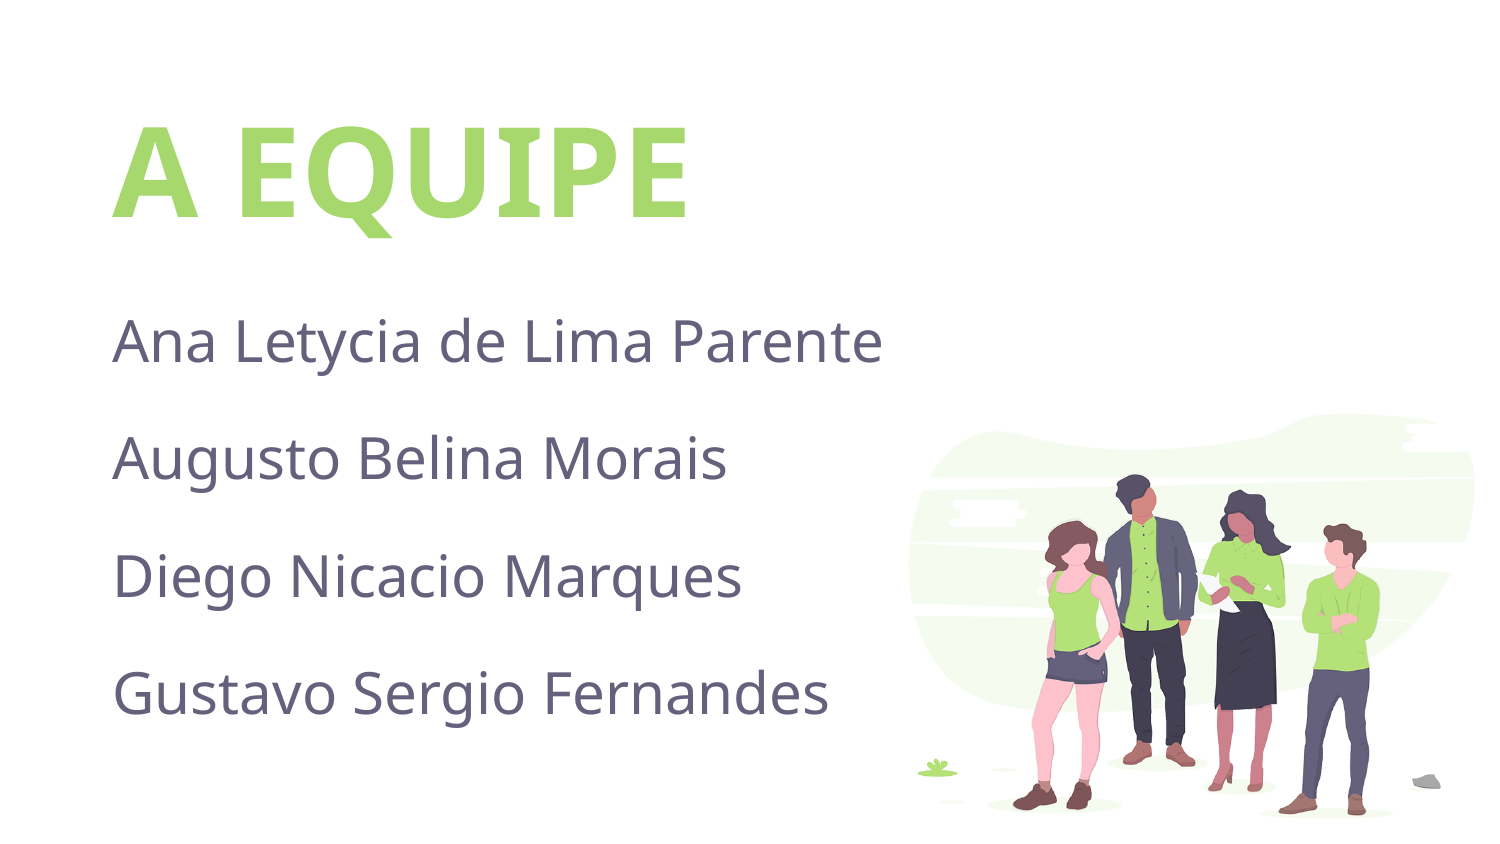

# A EQUIPE
Ana Letycia de Lima Parente
Augusto Belina Morais
Diego Nicacio Marques
Gustavo Sergio Fernandes